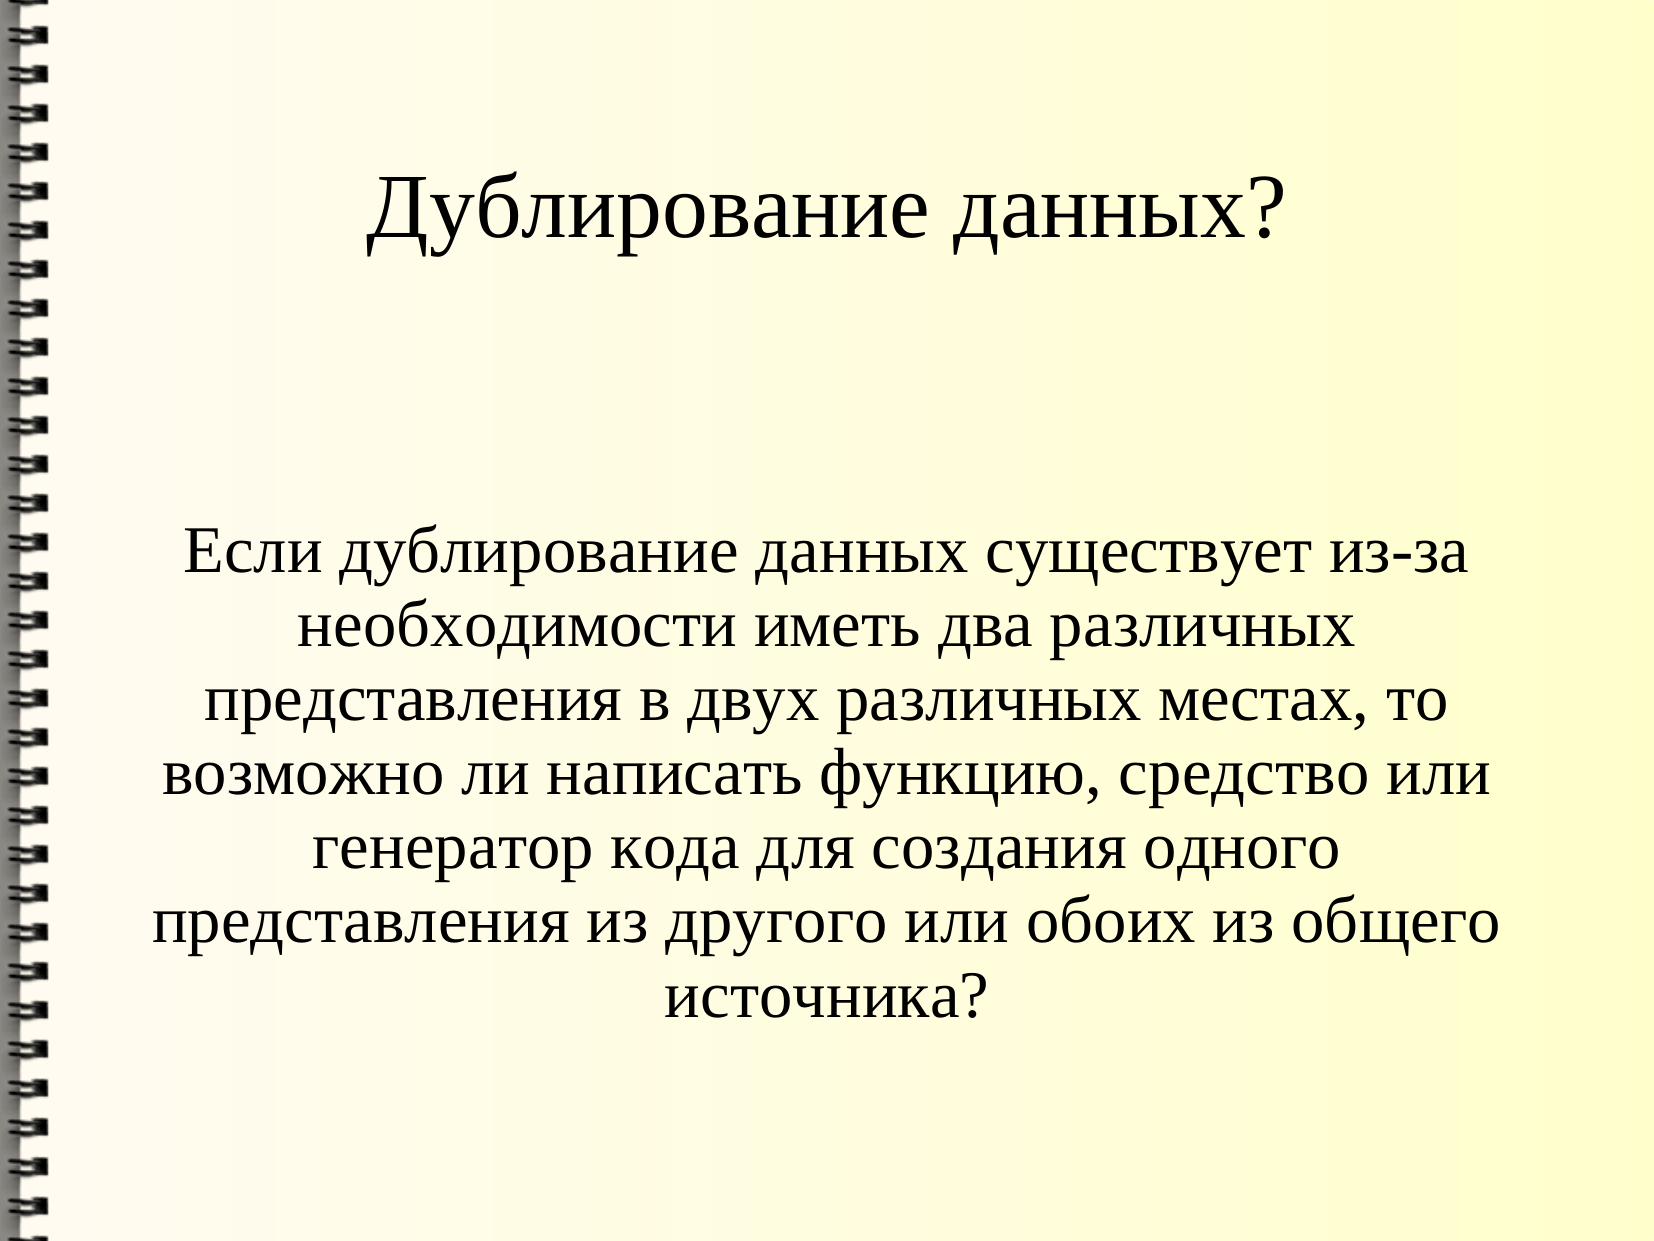

# Дублирование данных?
Если дублирование данных существует из-за необходимости иметь два различных представления в двух различных местах, то возможно ли написать функцию, средство или генератор кода для создания одного представления из другого или обоих из общего источника?